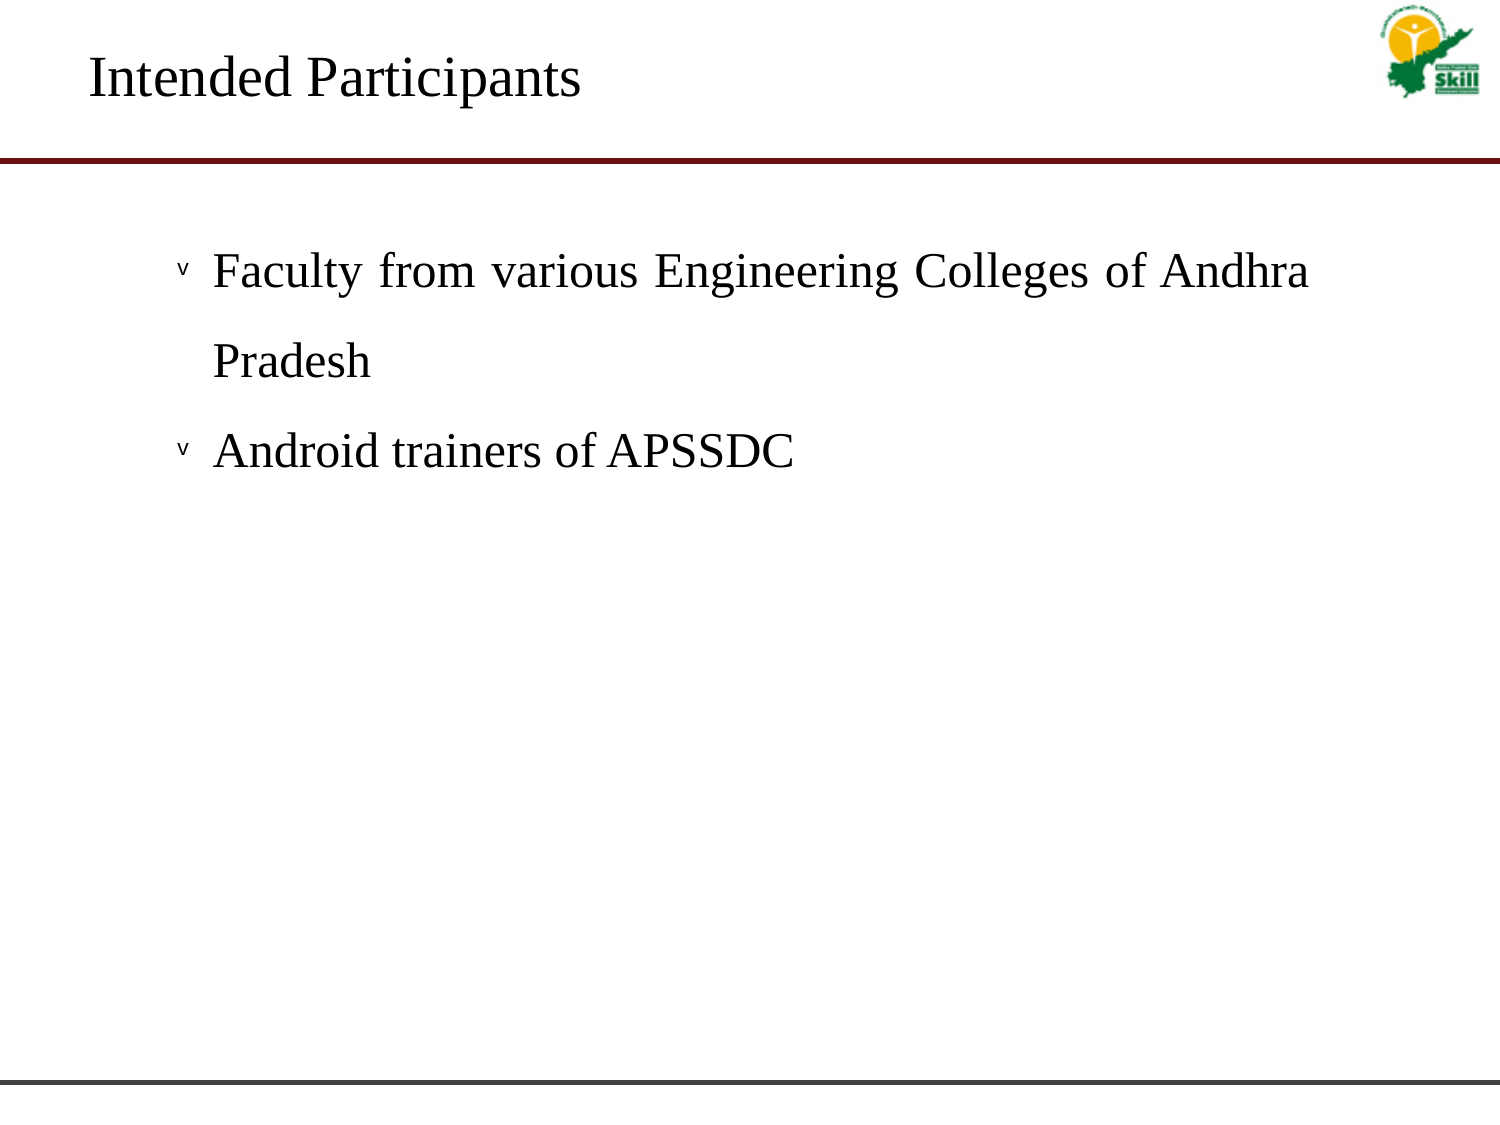

# Intended Participants
Faculty from various Engineering Colleges of Andhra Pradesh
Android trainers of APSSDC